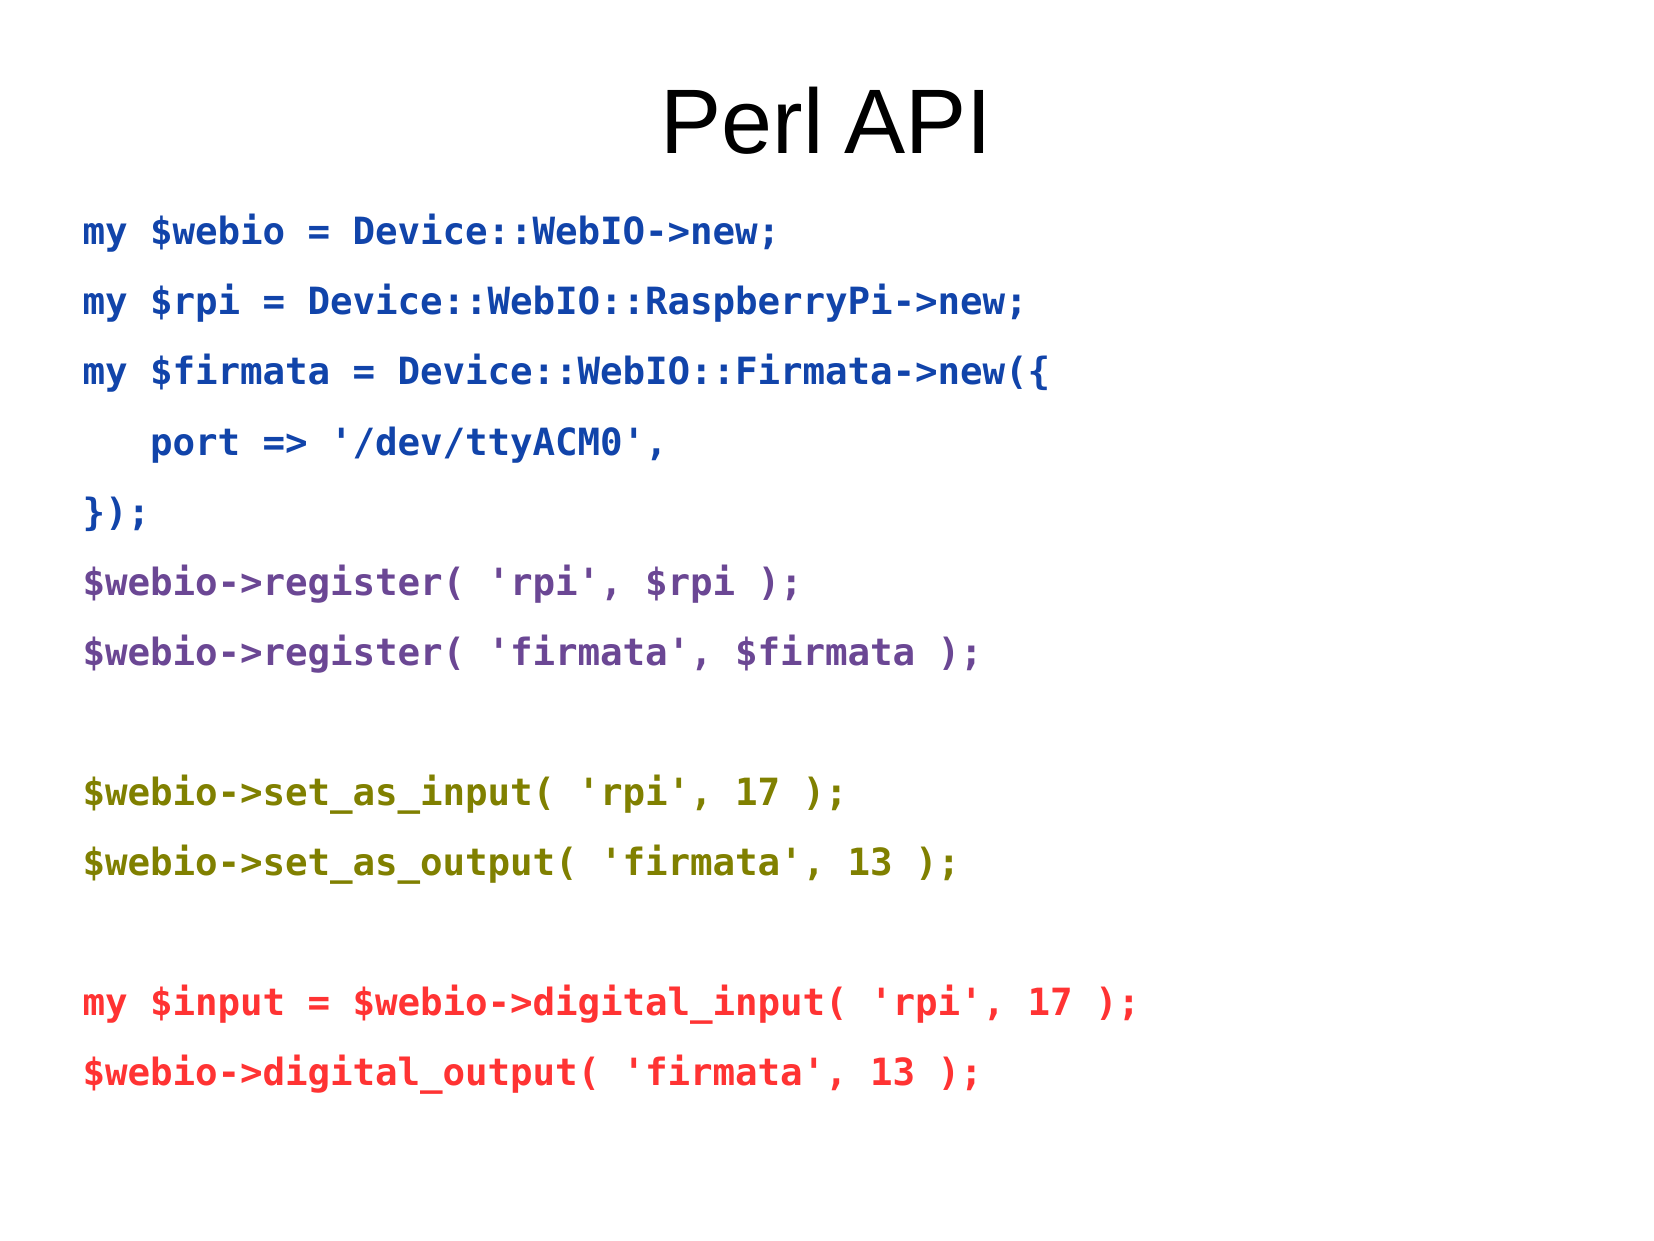

# Perl API
my $webio = Device::WebIO->new;
my $rpi = Device::WebIO::RaspberryPi->new;
my $firmata = Device::WebIO::Firmata->new({
	port => '/dev/ttyACM0',
});
$webio->register( 'rpi', $rpi );
$webio->register( 'firmata', $firmata );
$webio->set_as_input( 'rpi', 17 );
$webio->set_as_output( 'firmata', 13 );
my $input = $webio->digital_input( 'rpi', 17 );
$webio->digital_output( 'firmata', 13 );